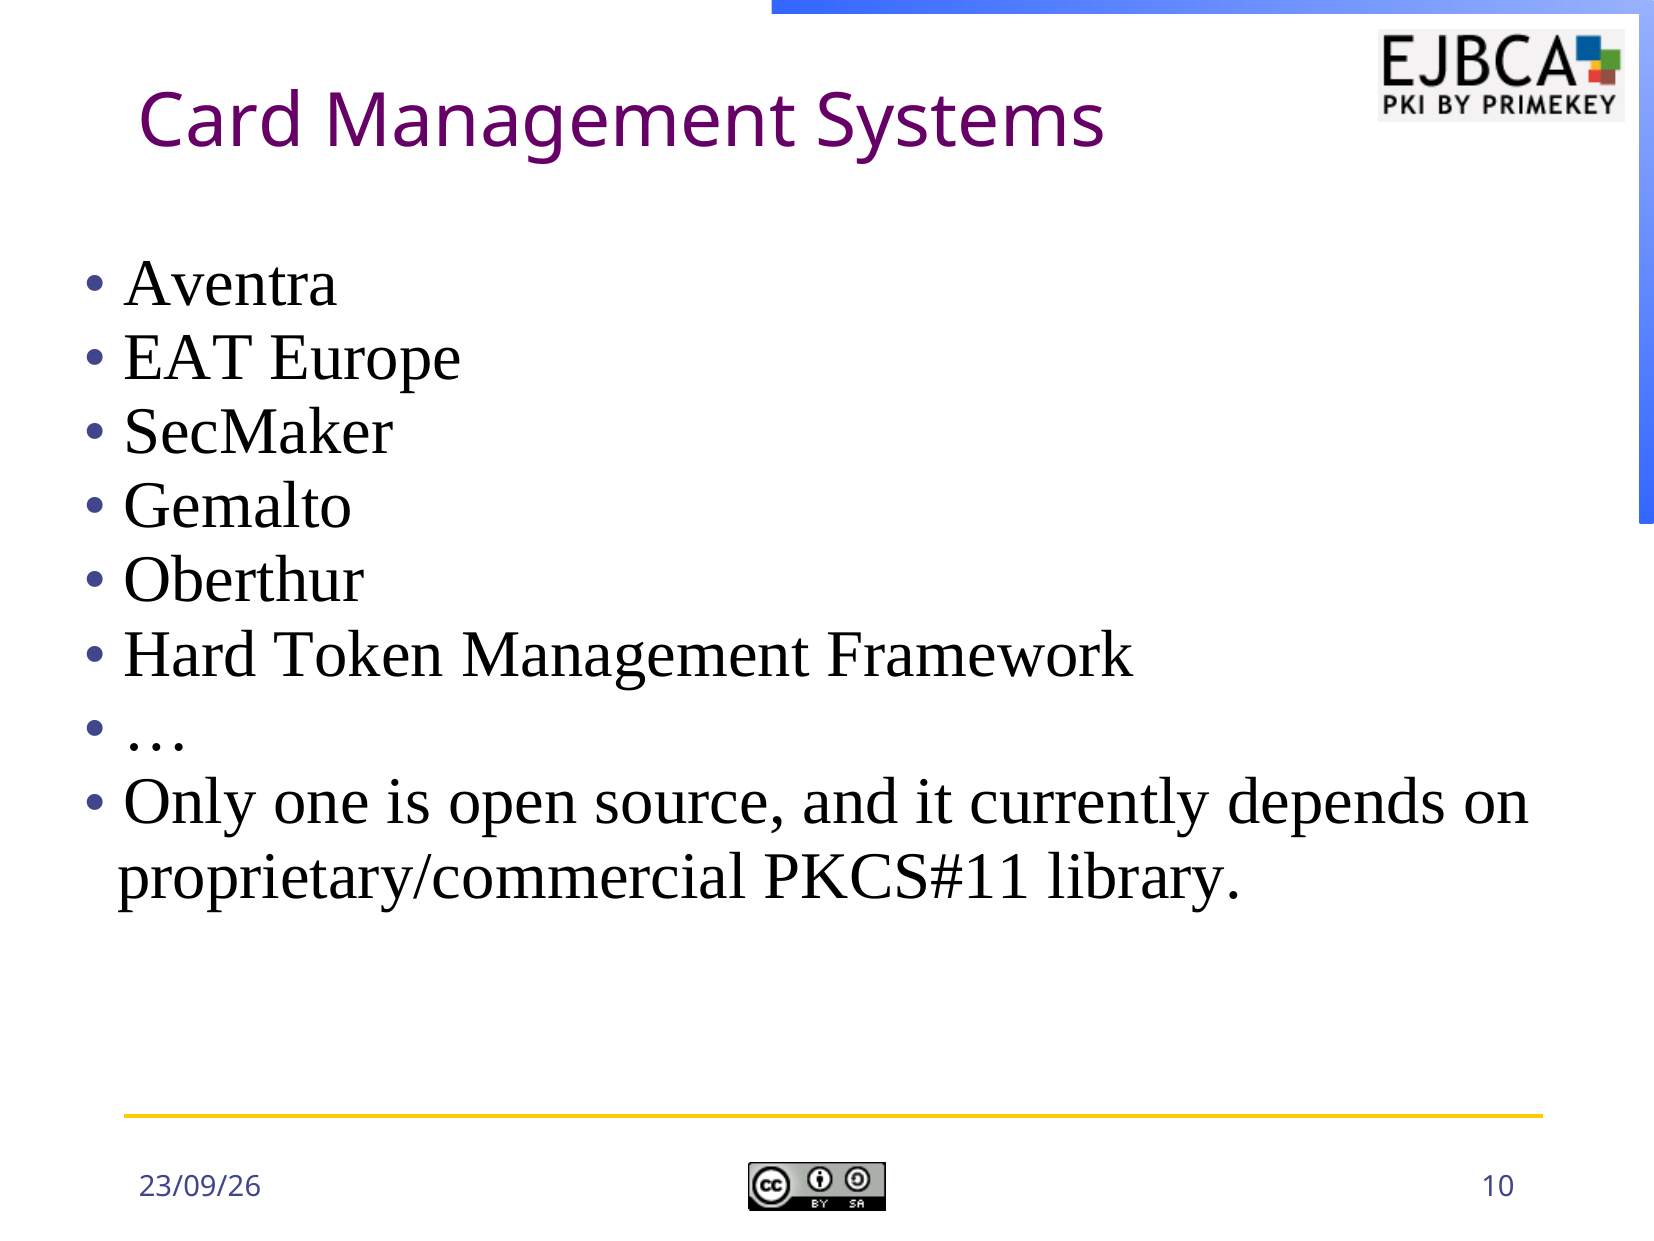

# Card Management Systems
 Aventra
 EAT Europe
 SecMaker
 Gemalto
 Oberthur
 Hard Token Management Framework
 …
 Only one is open source, and it currently depends on
 proprietary/commercial PKCS#11 library.
10